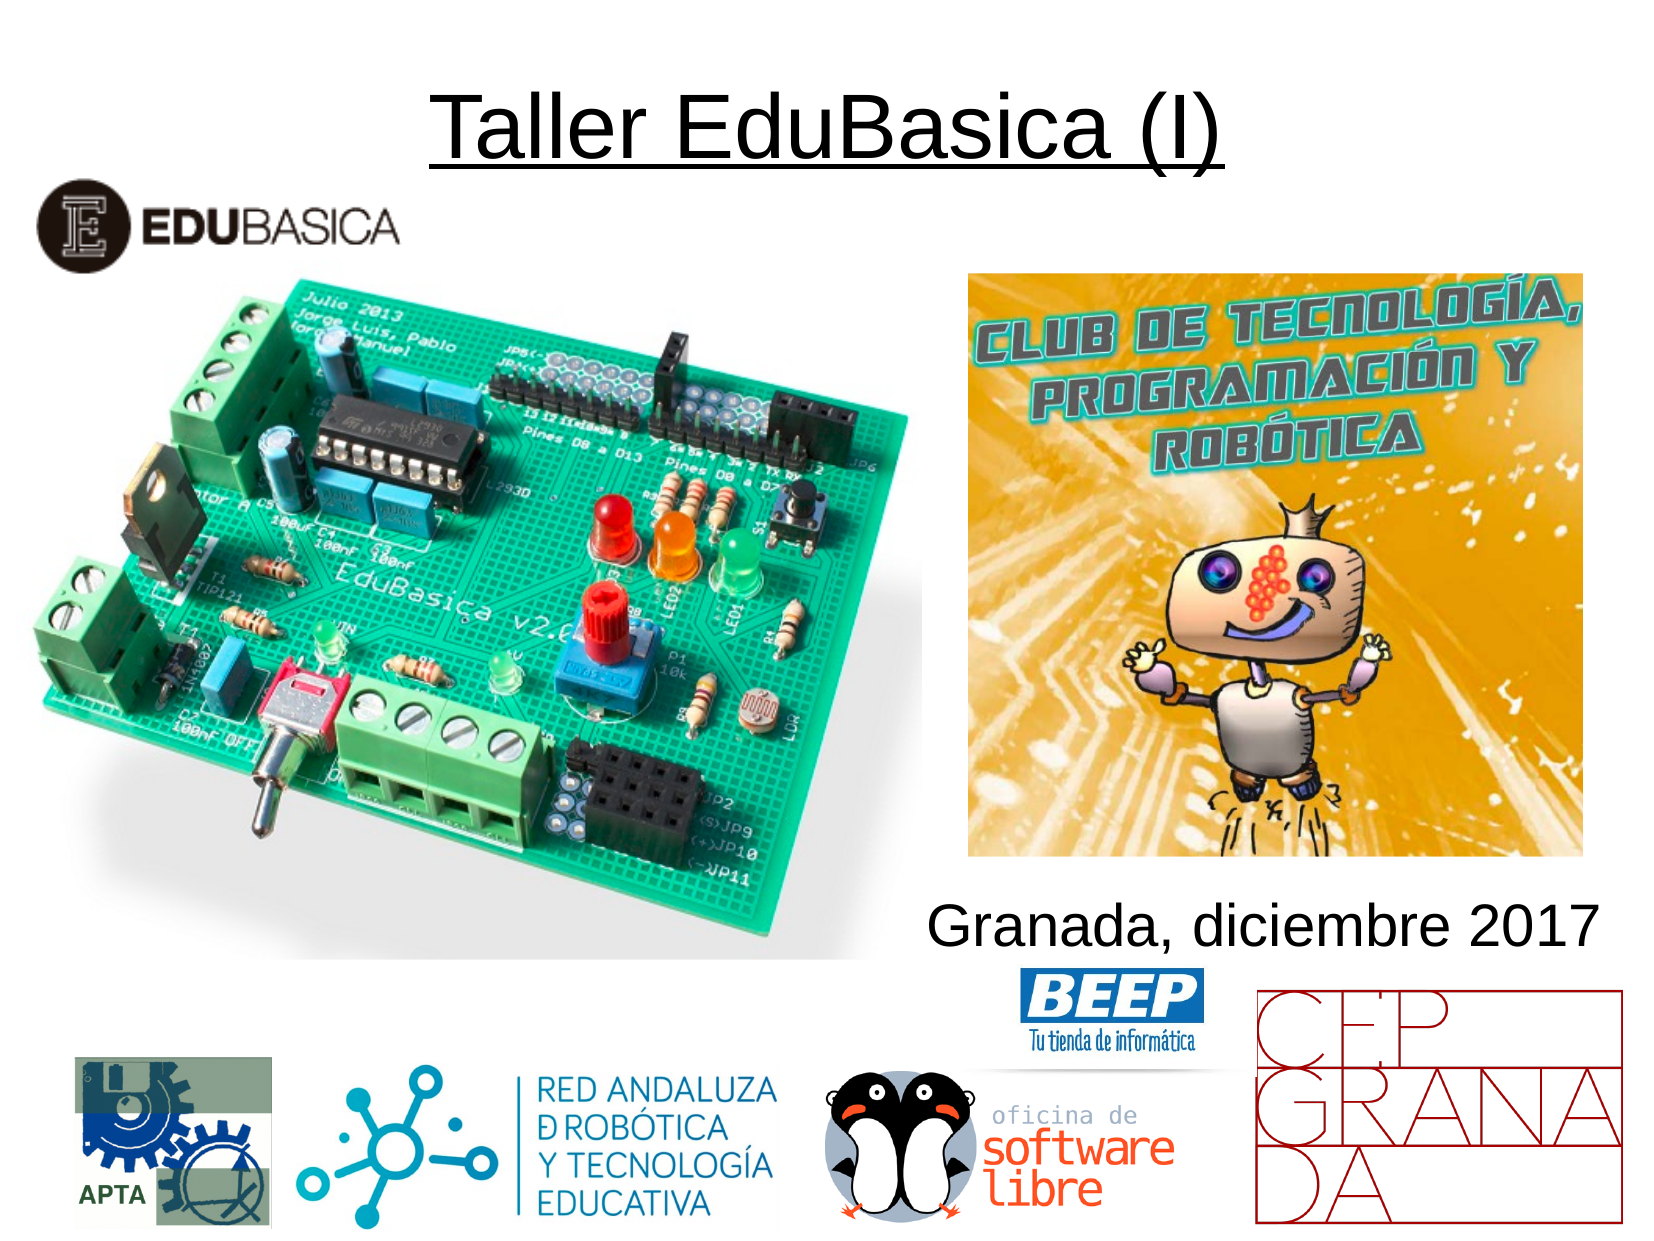

# Taller EduBasica (I)
Granada, diciembre 2017